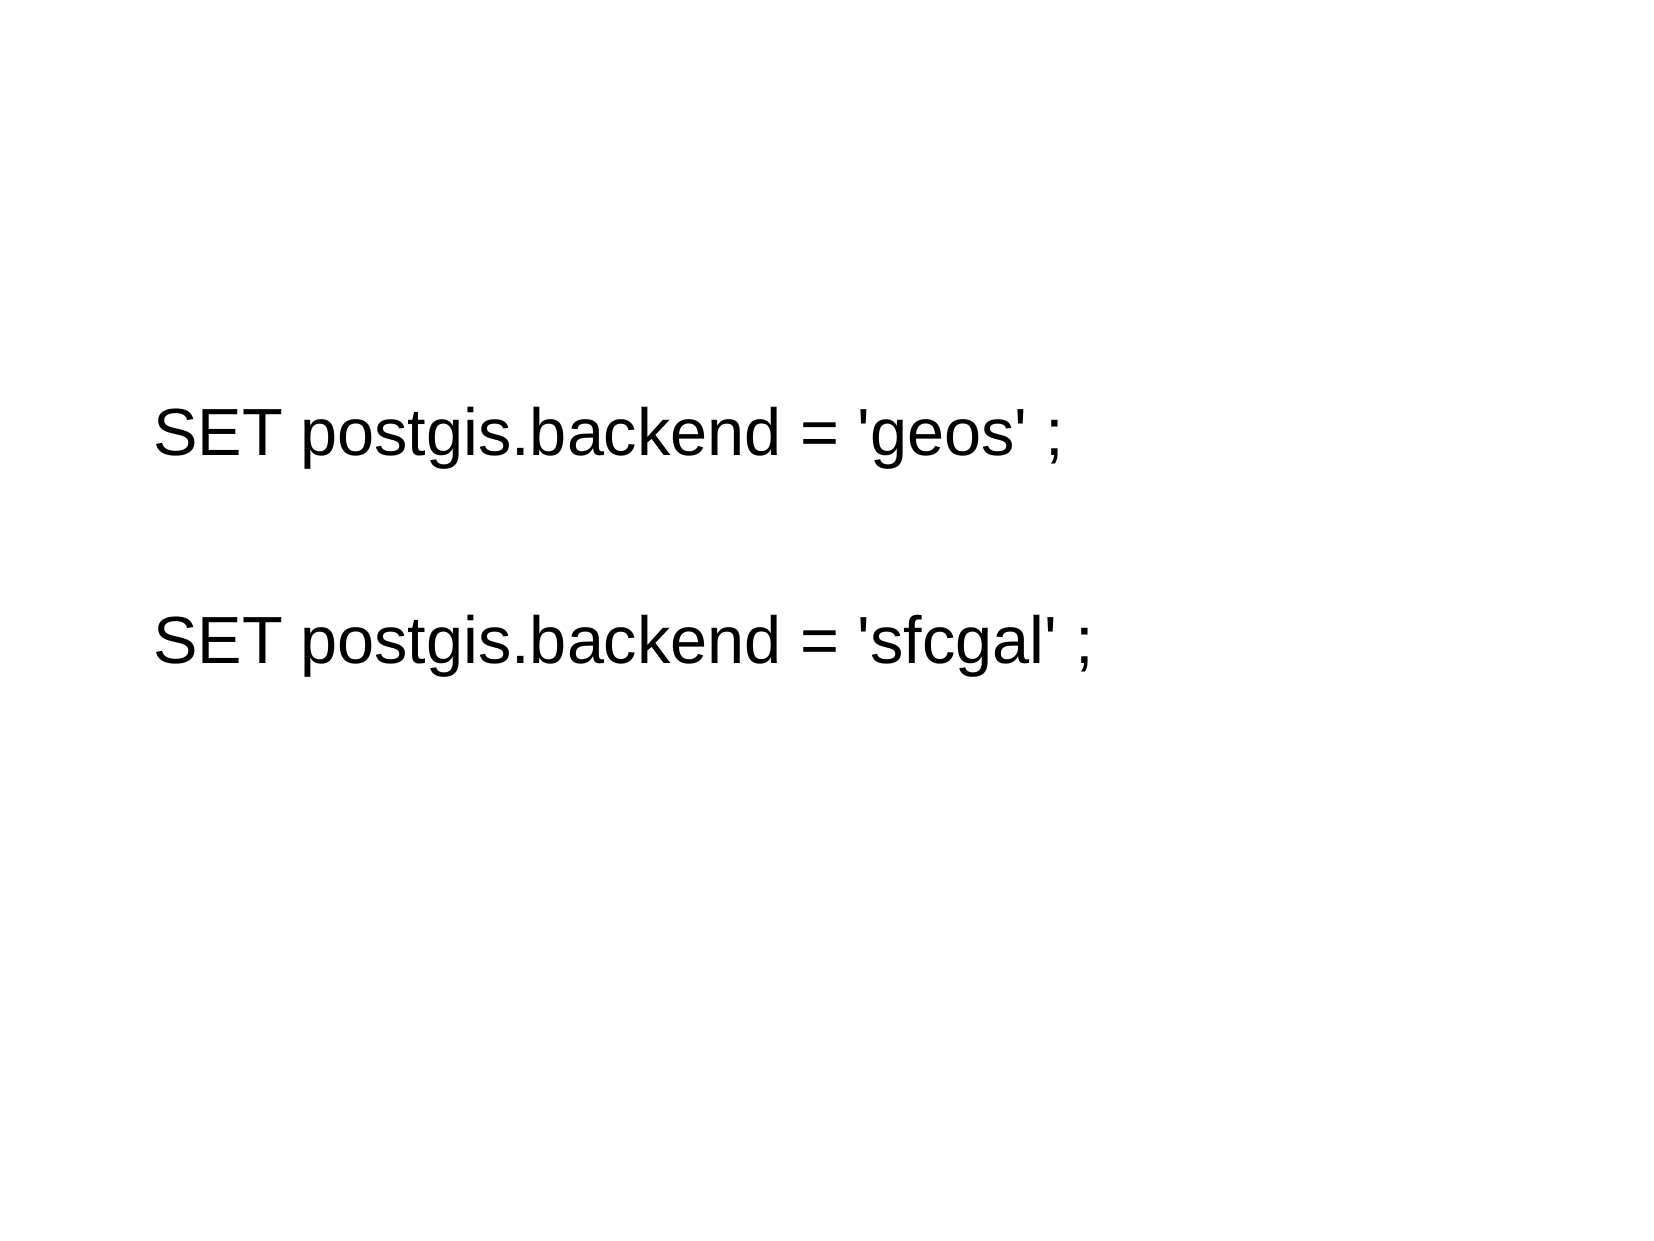

# SET postgis.backend = 'geos' ;
SET postgis.backend = 'sfcgal' ;